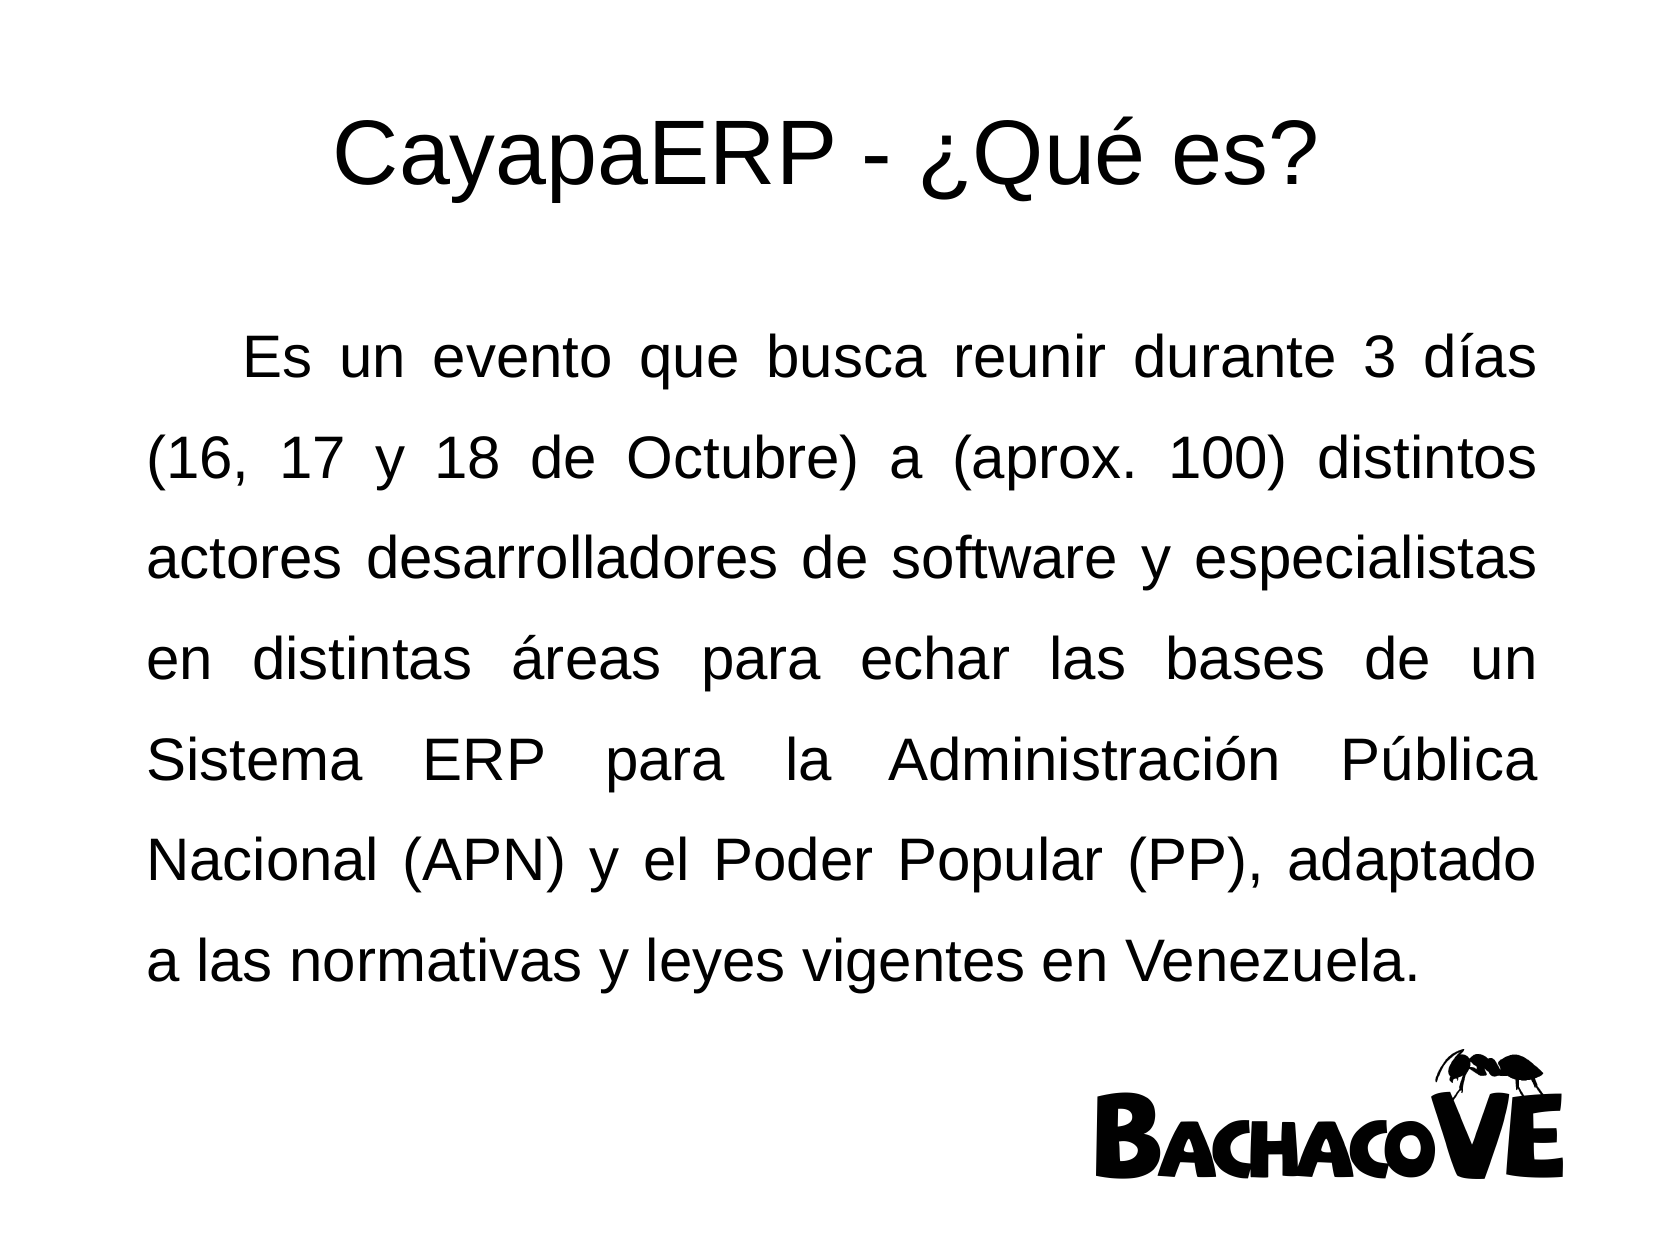

# CayapaERP - ¿Qué es?
Es un evento que busca reunir durante 3 días (16, 17 y 18 de Octubre) a (aprox. 100) distintos actores desarrolladores de software y especialistas en distintas áreas para echar las bases de un Sistema ERP para la Administración Pública Nacional (APN) y el Poder Popular (PP), adaptado a las normativas y leyes vigentes en Venezuela.